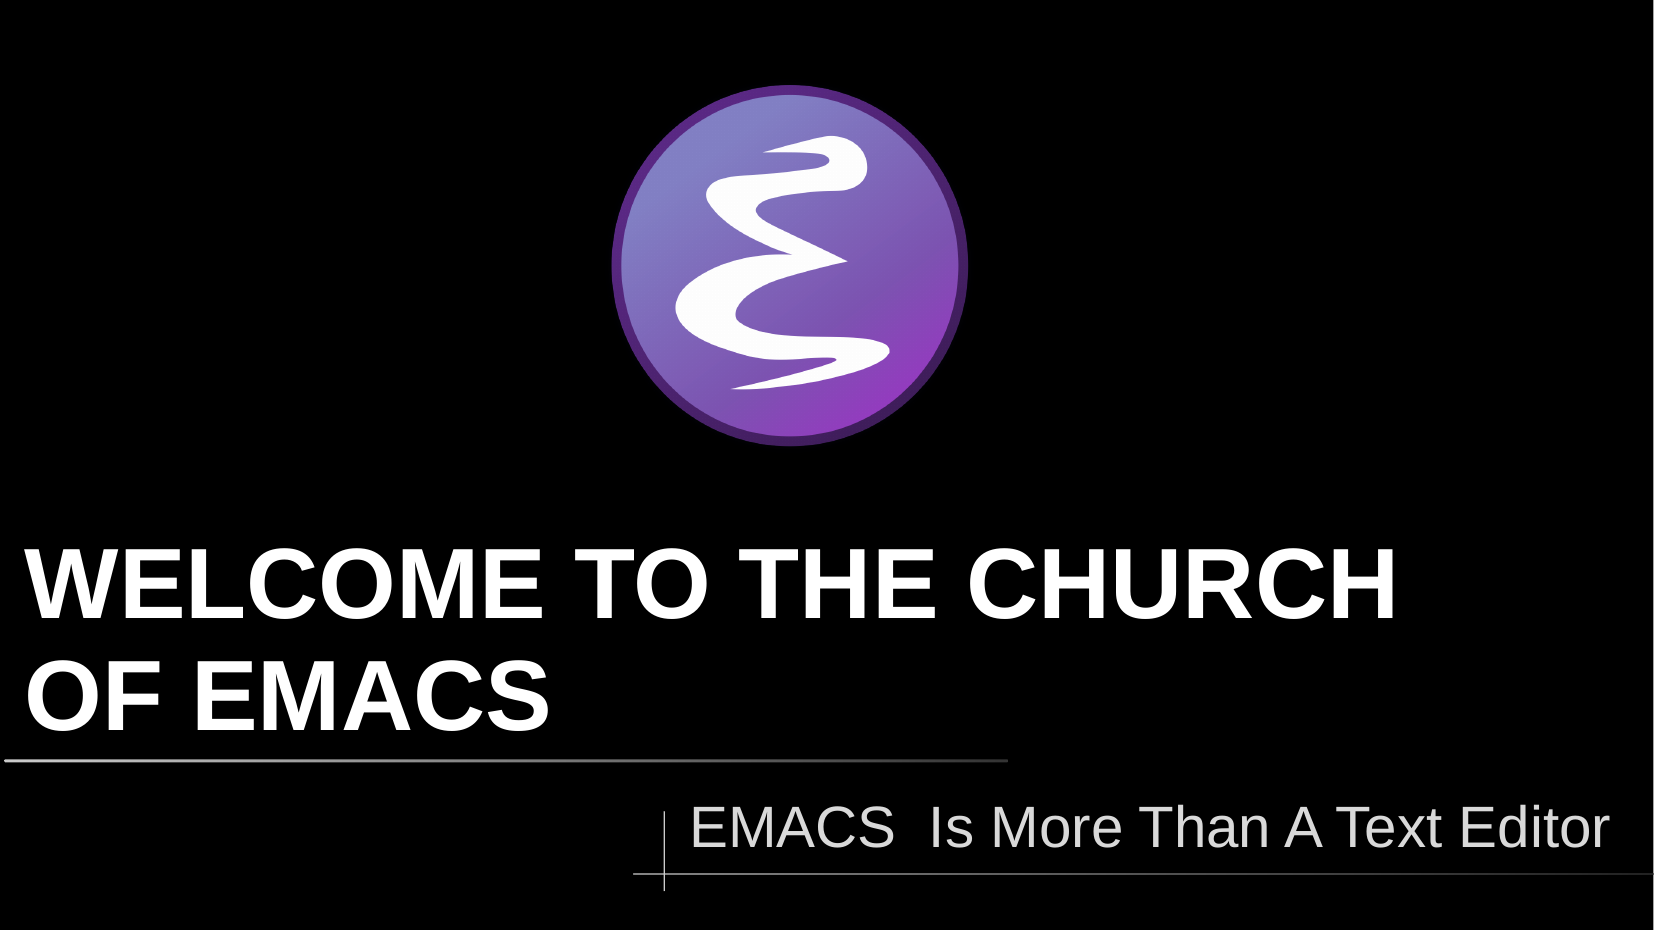

# WELCOME TO THE CHURCH OF EMACS
EMACS Is More Than A Text Editor